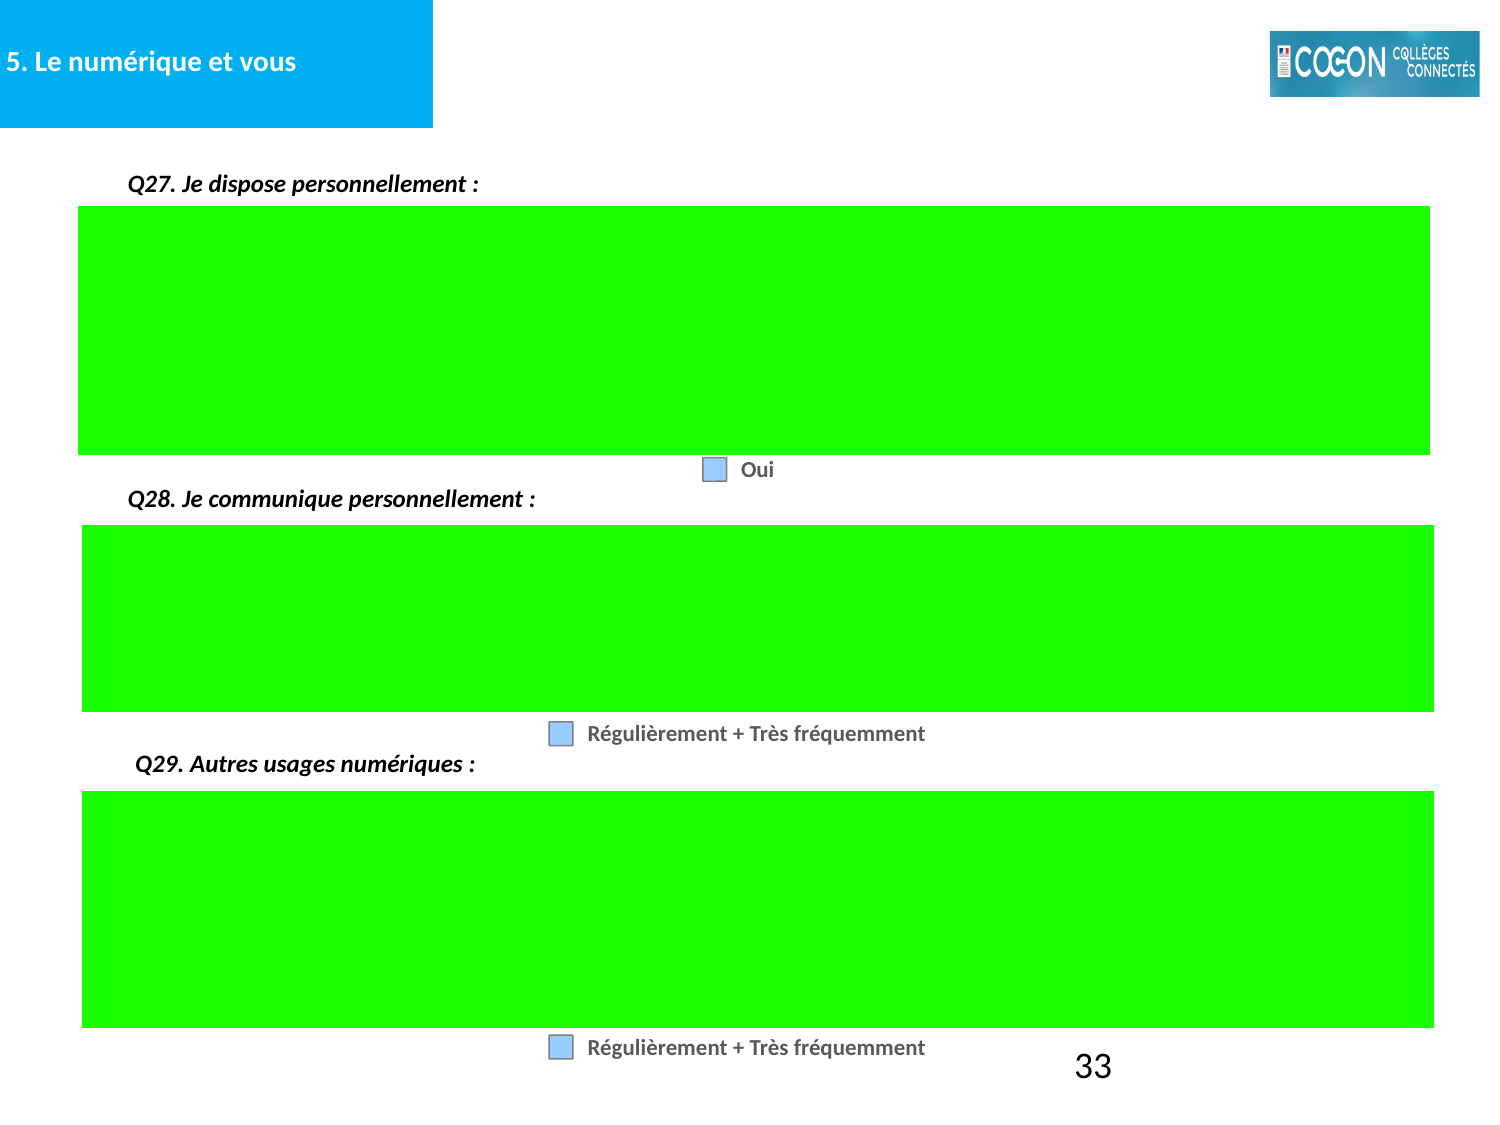

5. Le numérique et vous
Q27. Je dispose personnellement :
Oui
Q28. Je communique personnellement :
Régulièrement + Très fréquemment
Q29. Autres usages numériques :
Régulièrement + Très fréquemment